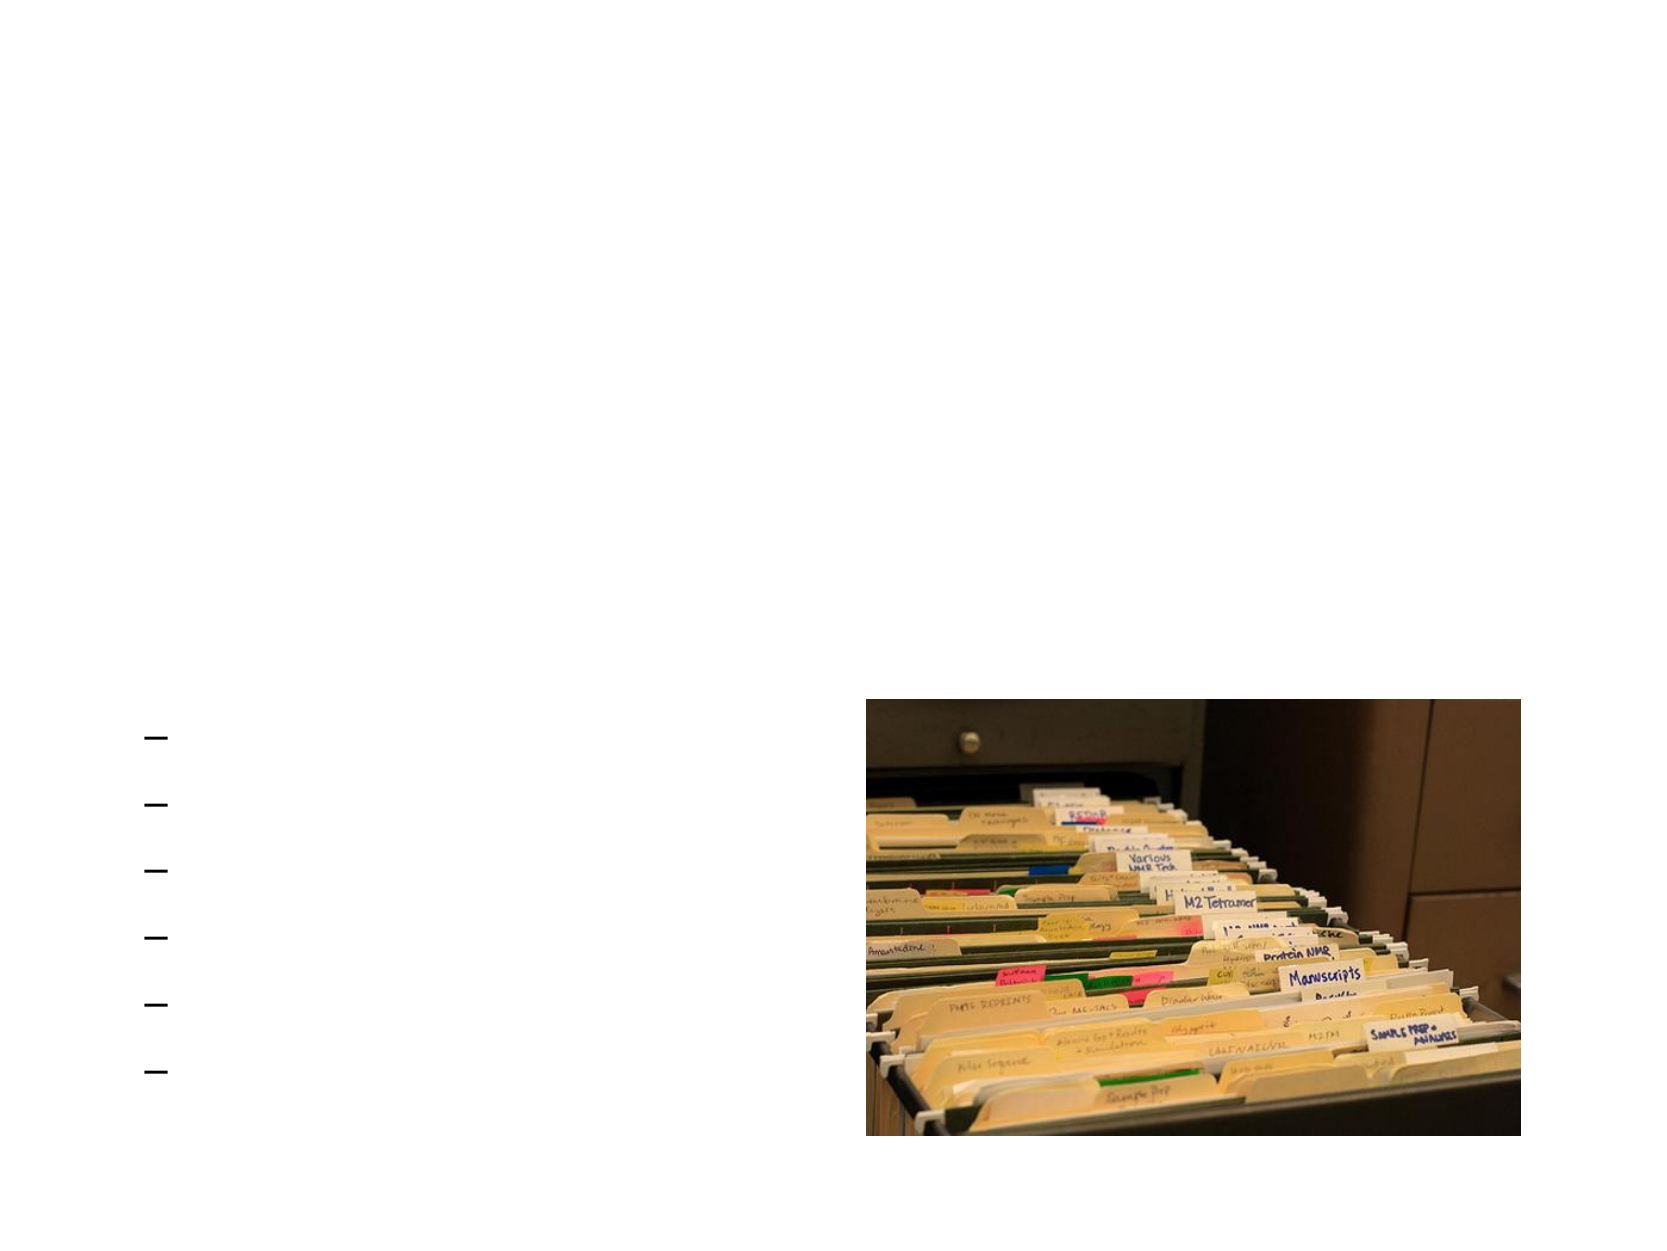

# Compilando programas - Pacotes
O sistema de pacotes mantem um catálogo de tudo que foi instalado
Exemplos: dpkg, apt, rpm - são anabolizados!
O Slackware usa o pkgtool - KISS: é apenas um tar!
Não checa dependencias
pkgtools:
installpkg
removepkg
upgradepkg
makepkg
explodepkg
pkgtool